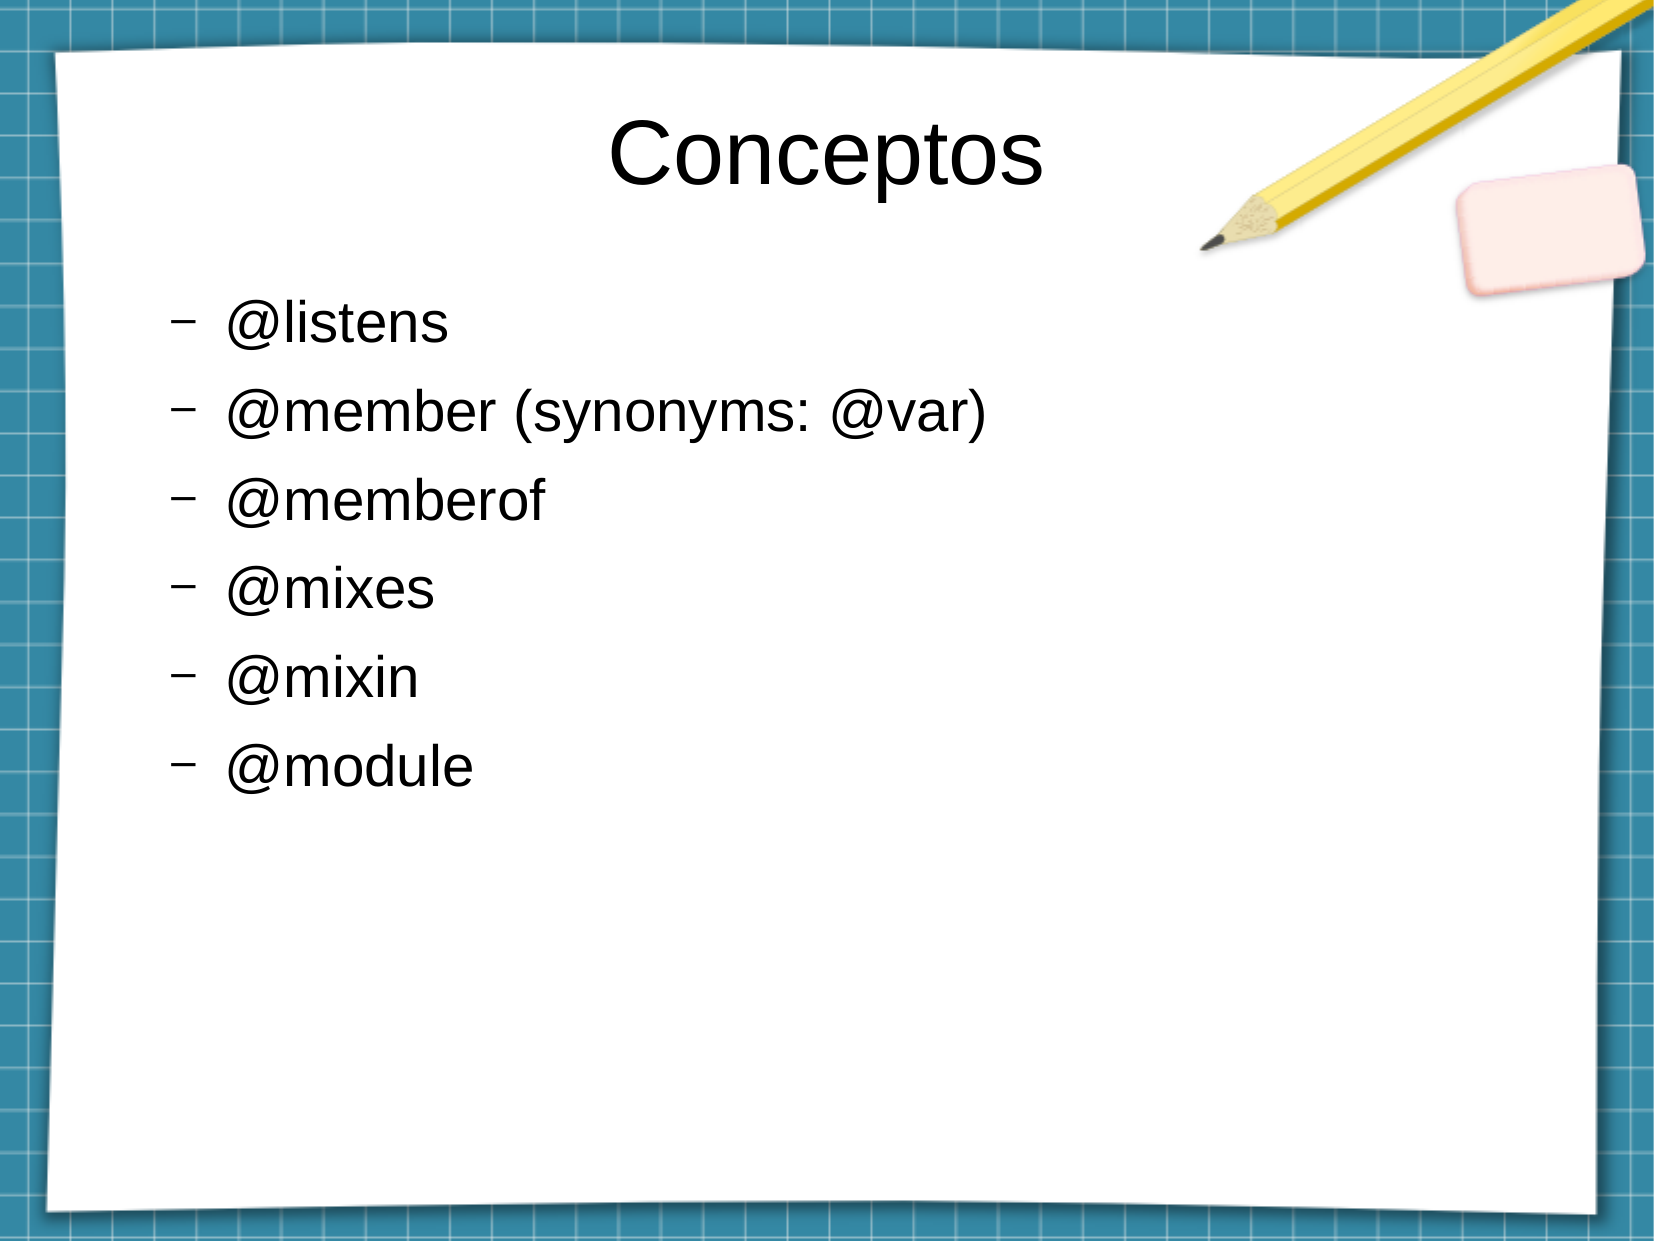

# Conceptos
@listens
@member (synonyms: @var)
@memberof
@mixes
@mixin
@module